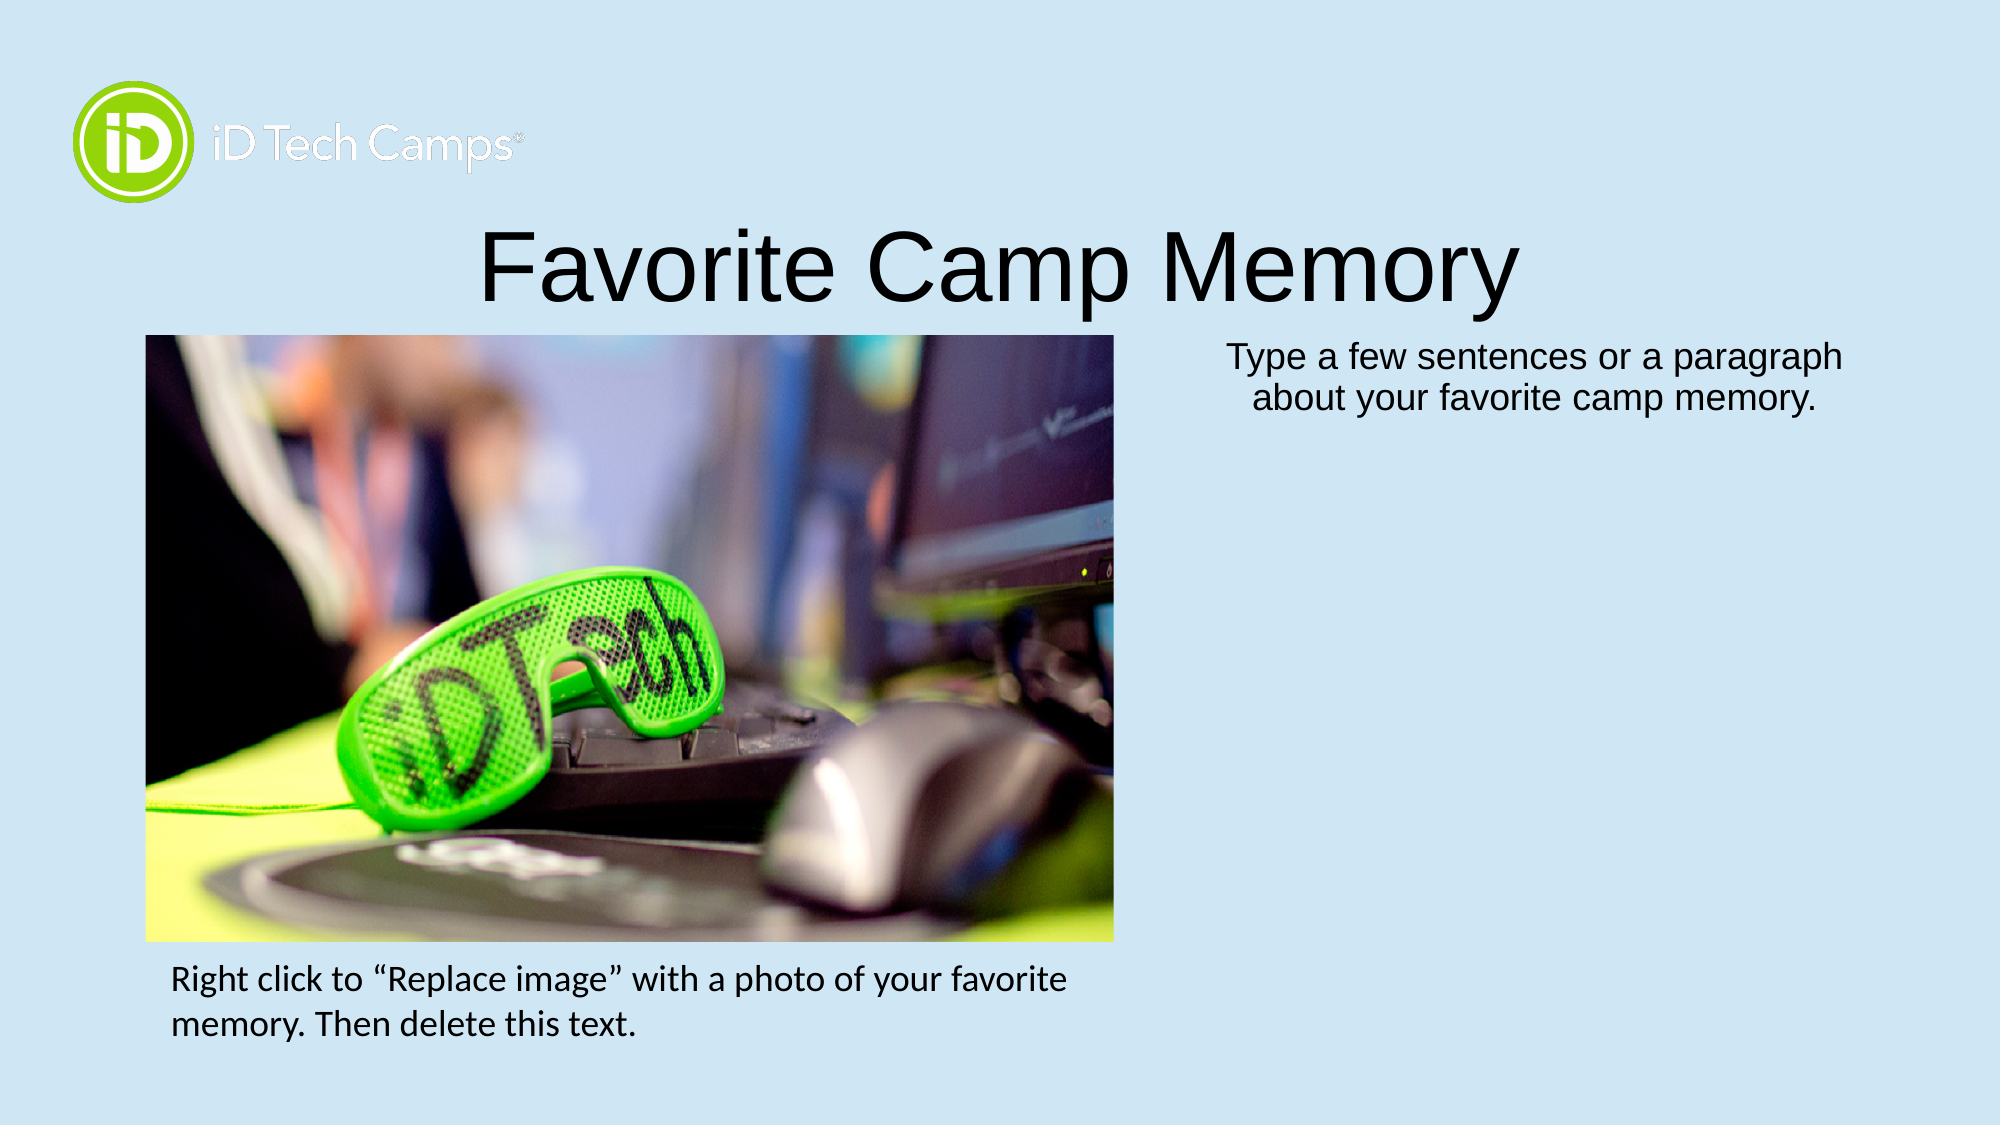

# Favorite Camp Memory
Type a few sentences or a paragraph about your favorite camp memory.
Right click to “Replace image” with a photo of your favorite memory. Then delete this text.